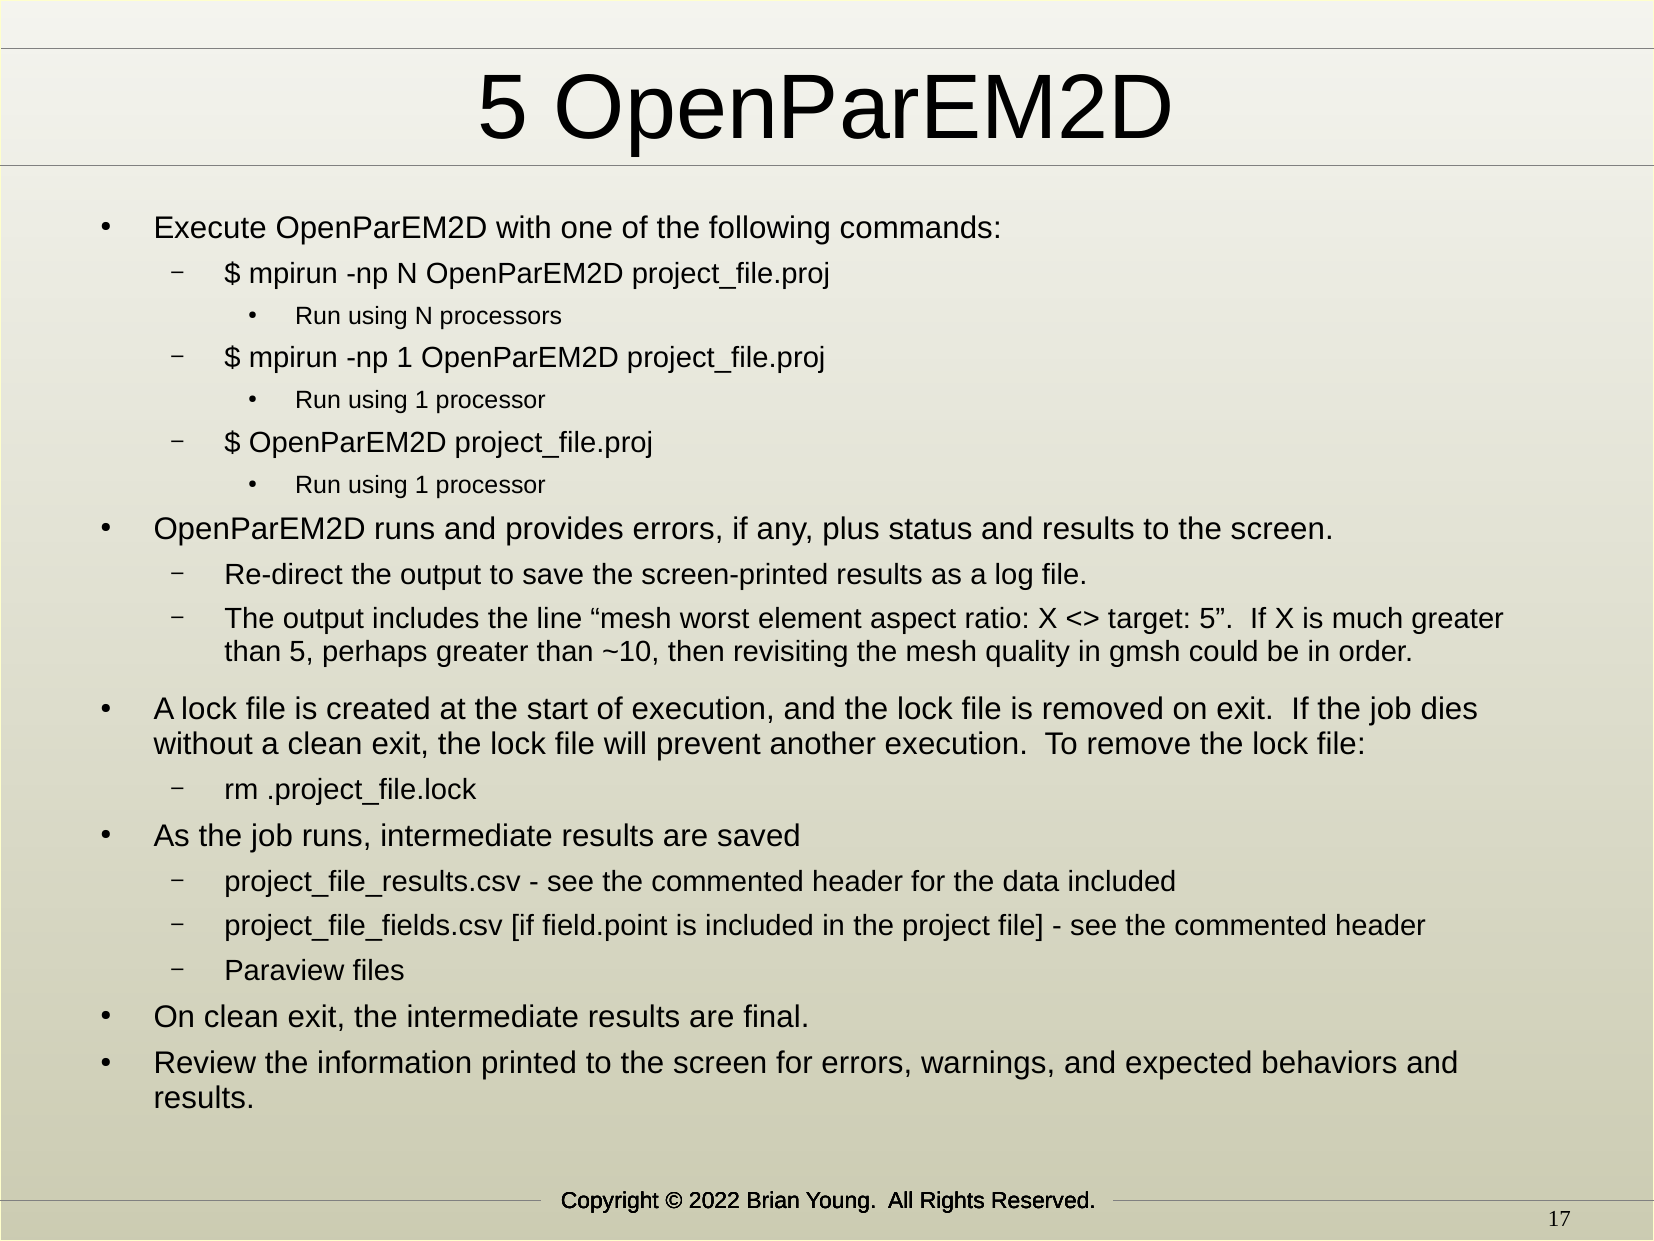

# 5 OpenParEM2D
Execute OpenParEM2D with one of the following commands:
$ mpirun -np N OpenParEM2D project_file.proj
Run using N processors
$ mpirun -np 1 OpenParEM2D project_file.proj
Run using 1 processor
$ OpenParEM2D project_file.proj
Run using 1 processor
OpenParEM2D runs and provides errors, if any, plus status and results to the screen.
Re-direct the output to save the screen-printed results as a log file.
The output includes the line “mesh worst element aspect ratio: X <> target: 5”. If X is much greater than 5, perhaps greater than ~10, then revisiting the mesh quality in gmsh could be in order.
A lock file is created at the start of execution, and the lock file is removed on exit. If the job dies without a clean exit, the lock file will prevent another execution. To remove the lock file:
rm .project_file.lock
As the job runs, intermediate results are saved
project_file_results.csv - see the commented header for the data included
project_file_fields.csv [if field.point is included in the project file] - see the commented header
Paraview files
On clean exit, the intermediate results are final.
Review the information printed to the screen for errors, warnings, and expected behaviors and results.
17